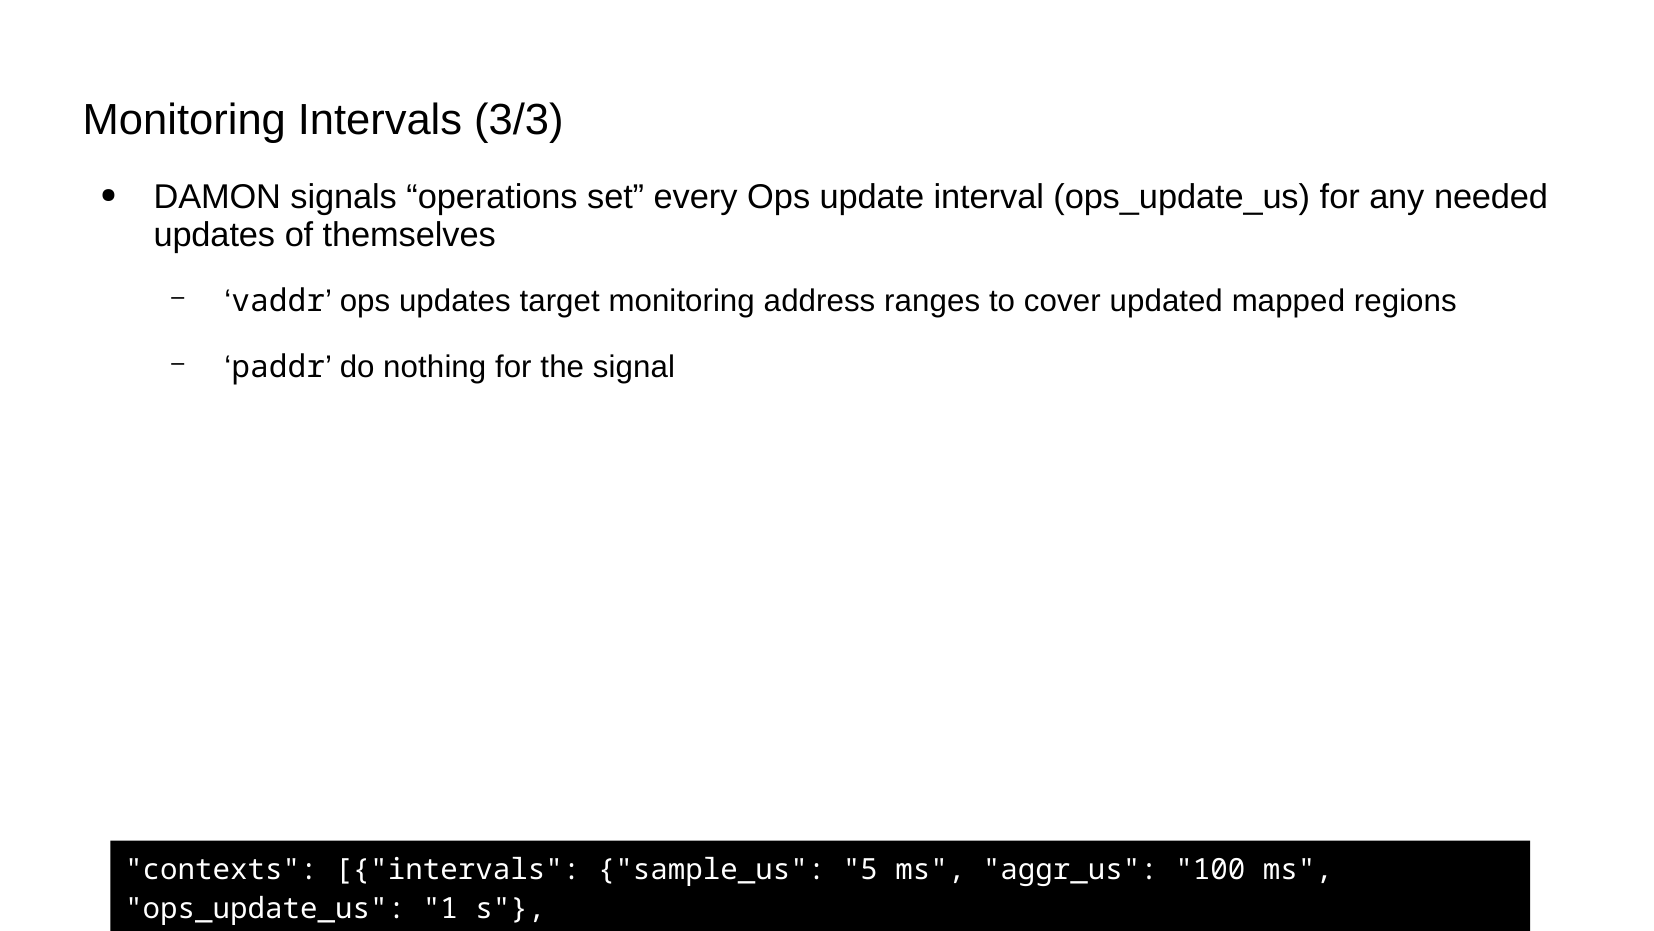

# Monitoring Intervals (3/3)
DAMON signals “operations set” every Ops update interval (ops_update_us) for any needed updates of themselves
‘vaddr’ ops updates target monitoring address ranges to cover updated mapped regions
‘paddr’ do nothing for the signal
"contexts": [{"intervals": {"sample_us": "5 ms", "aggr_us": "100 ms", "ops_update_us": "1 s"},